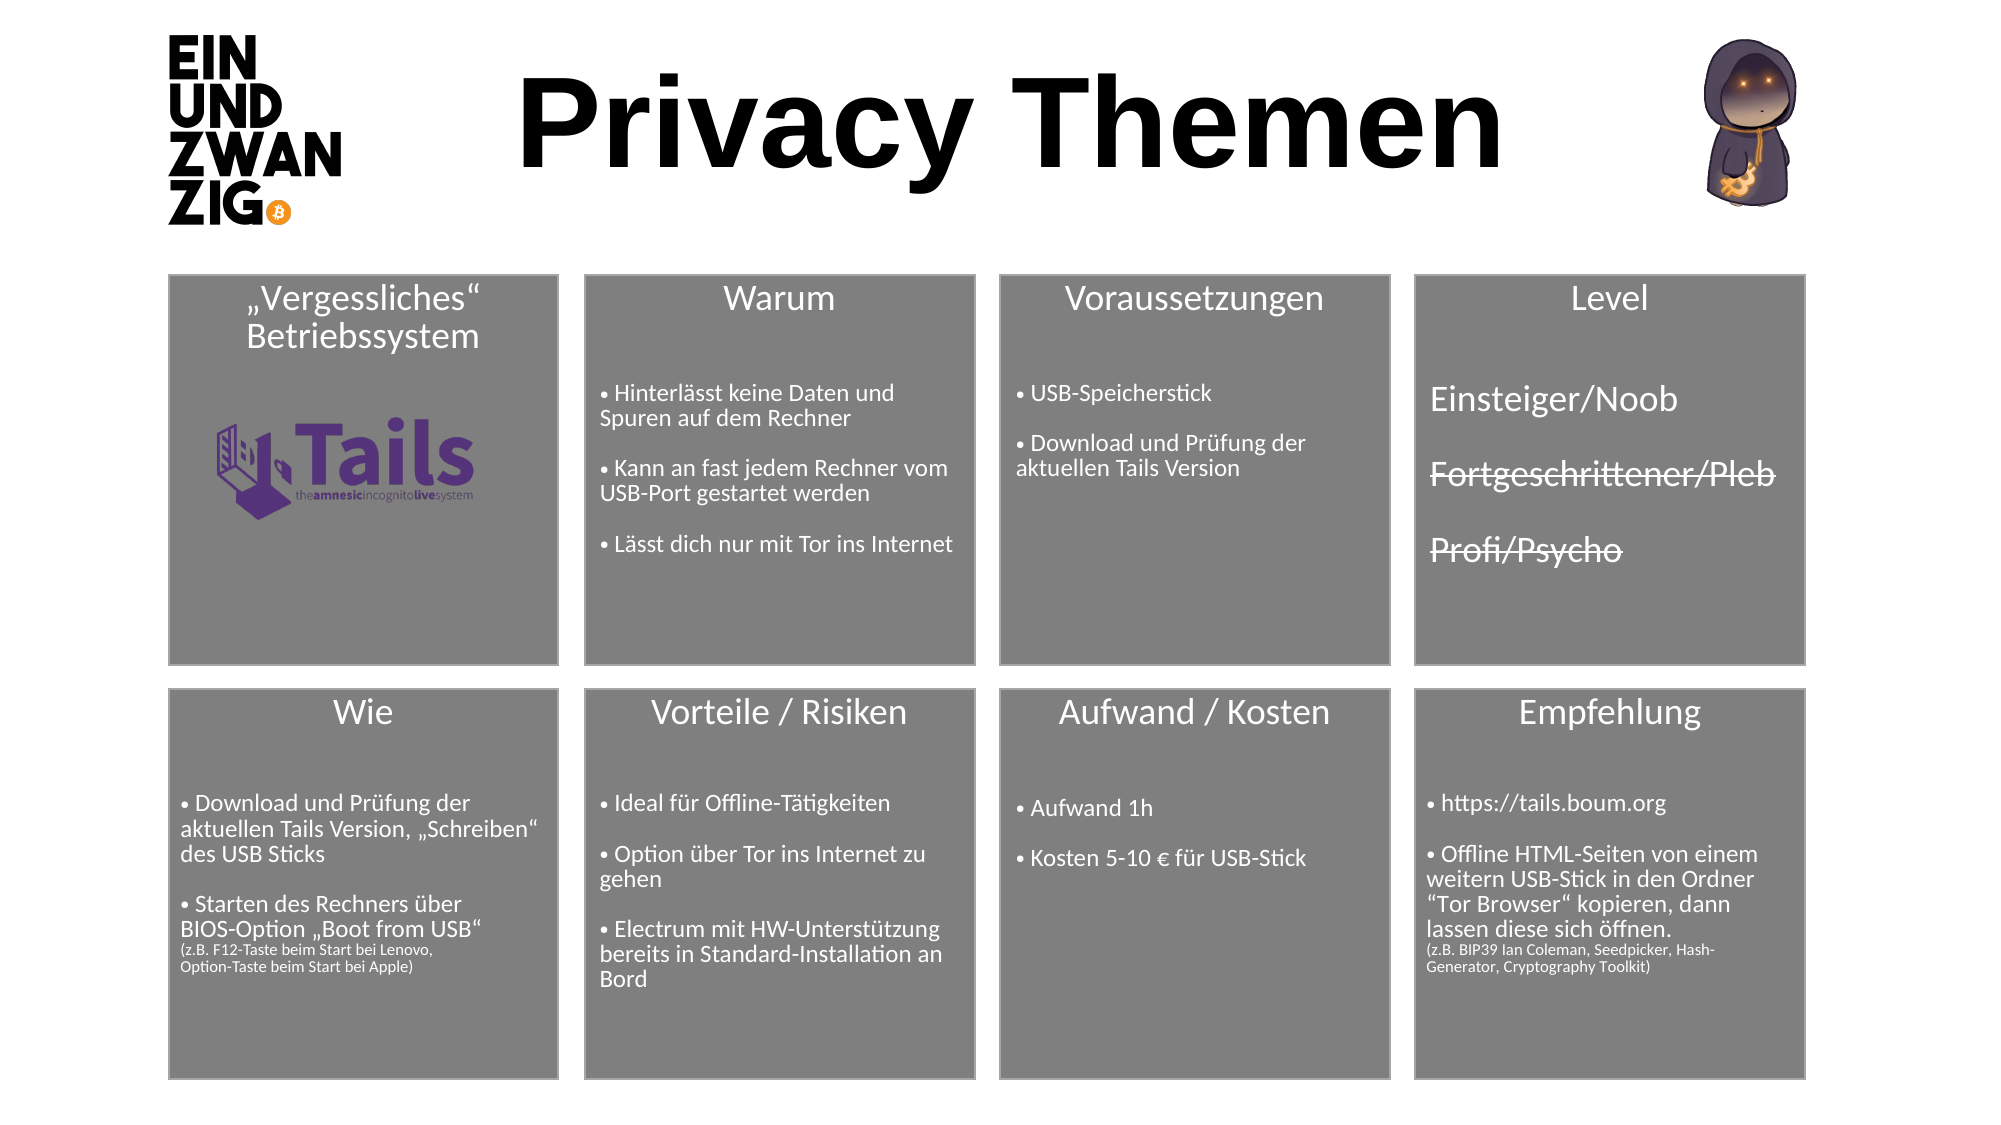

„Vergessliches“ Betriebssystem
 Hinterlässt keine Daten und Spuren auf dem Rechner
 Kann an fast jedem Rechner vom USB-Port gestartet werden
 Lässt dich nur mit Tor ins Internet
 USB-Speicherstick
 Download und Prüfung der aktuellen Tails Version
Einsteiger/Noob
Fortgeschrittener/Pleb
Profi/Psycho
 Download und Prüfung der aktuellen Tails Version, „Schreiben“ des USB Sticks
 Starten des Rechners über
BIOS-Option „Boot from USB“
(z.B. F12-Taste beim Start bei Lenovo,
Option-Taste beim Start bei Apple)
 Ideal für Offline-Tätigkeiten
 Option über Tor ins Internet zu gehen
 Electrum mit HW-Unterstützung bereits in Standard-Installation an Bord
 https://tails.boum.org
 Offline HTML-Seiten von einem weitern USB-Stick in den Ordner “Tor Browser“ kopieren, dann lassen diese sich öffnen.
(z.B. BIP39 Ian Coleman, Seedpicker, Hash-Generator, Cryptography Toolkit)
 Aufwand 1h
 Kosten 5-10 € für USB-Stick